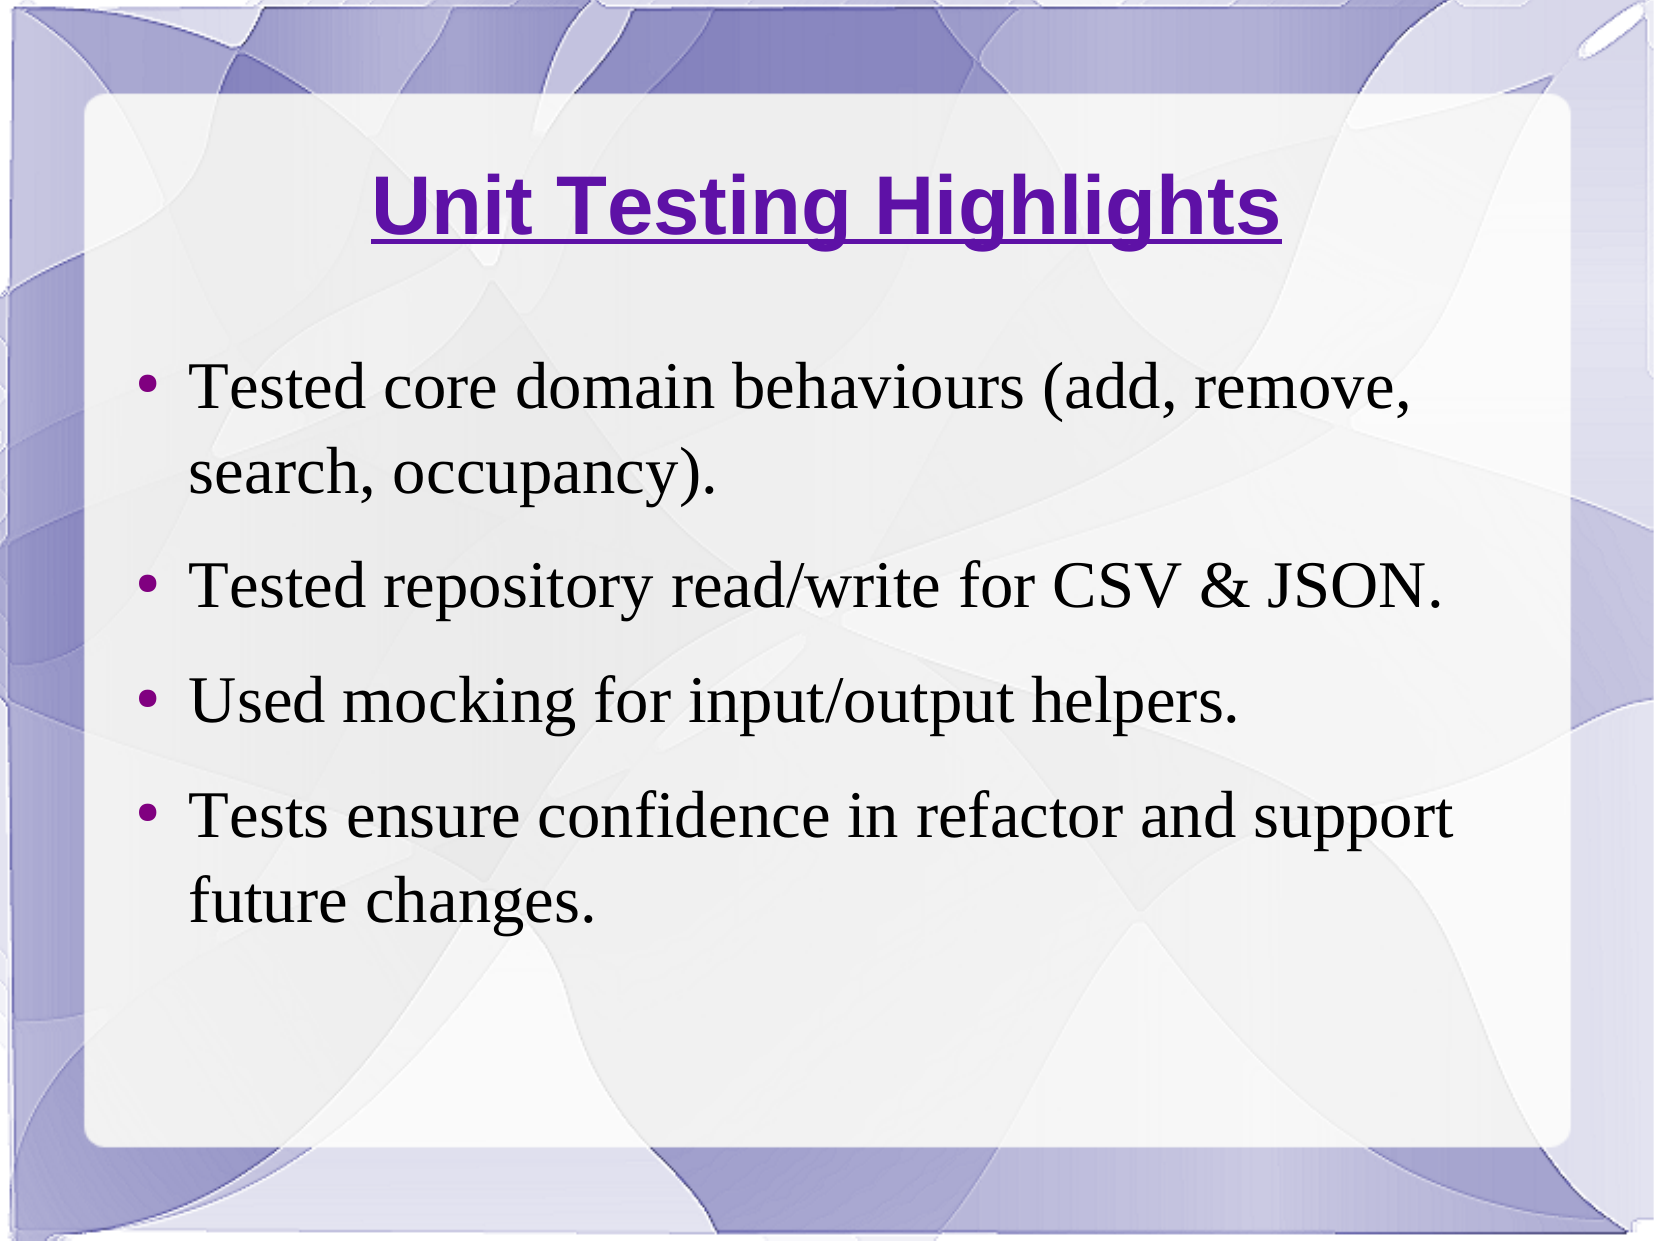

# Unit Testing Highlights
Tested core domain behaviours (add, remove, search, occupancy).
Tested repository read/write for CSV & JSON.
Used mocking for input/output helpers.
Tests ensure confidence in refactor and support future changes.